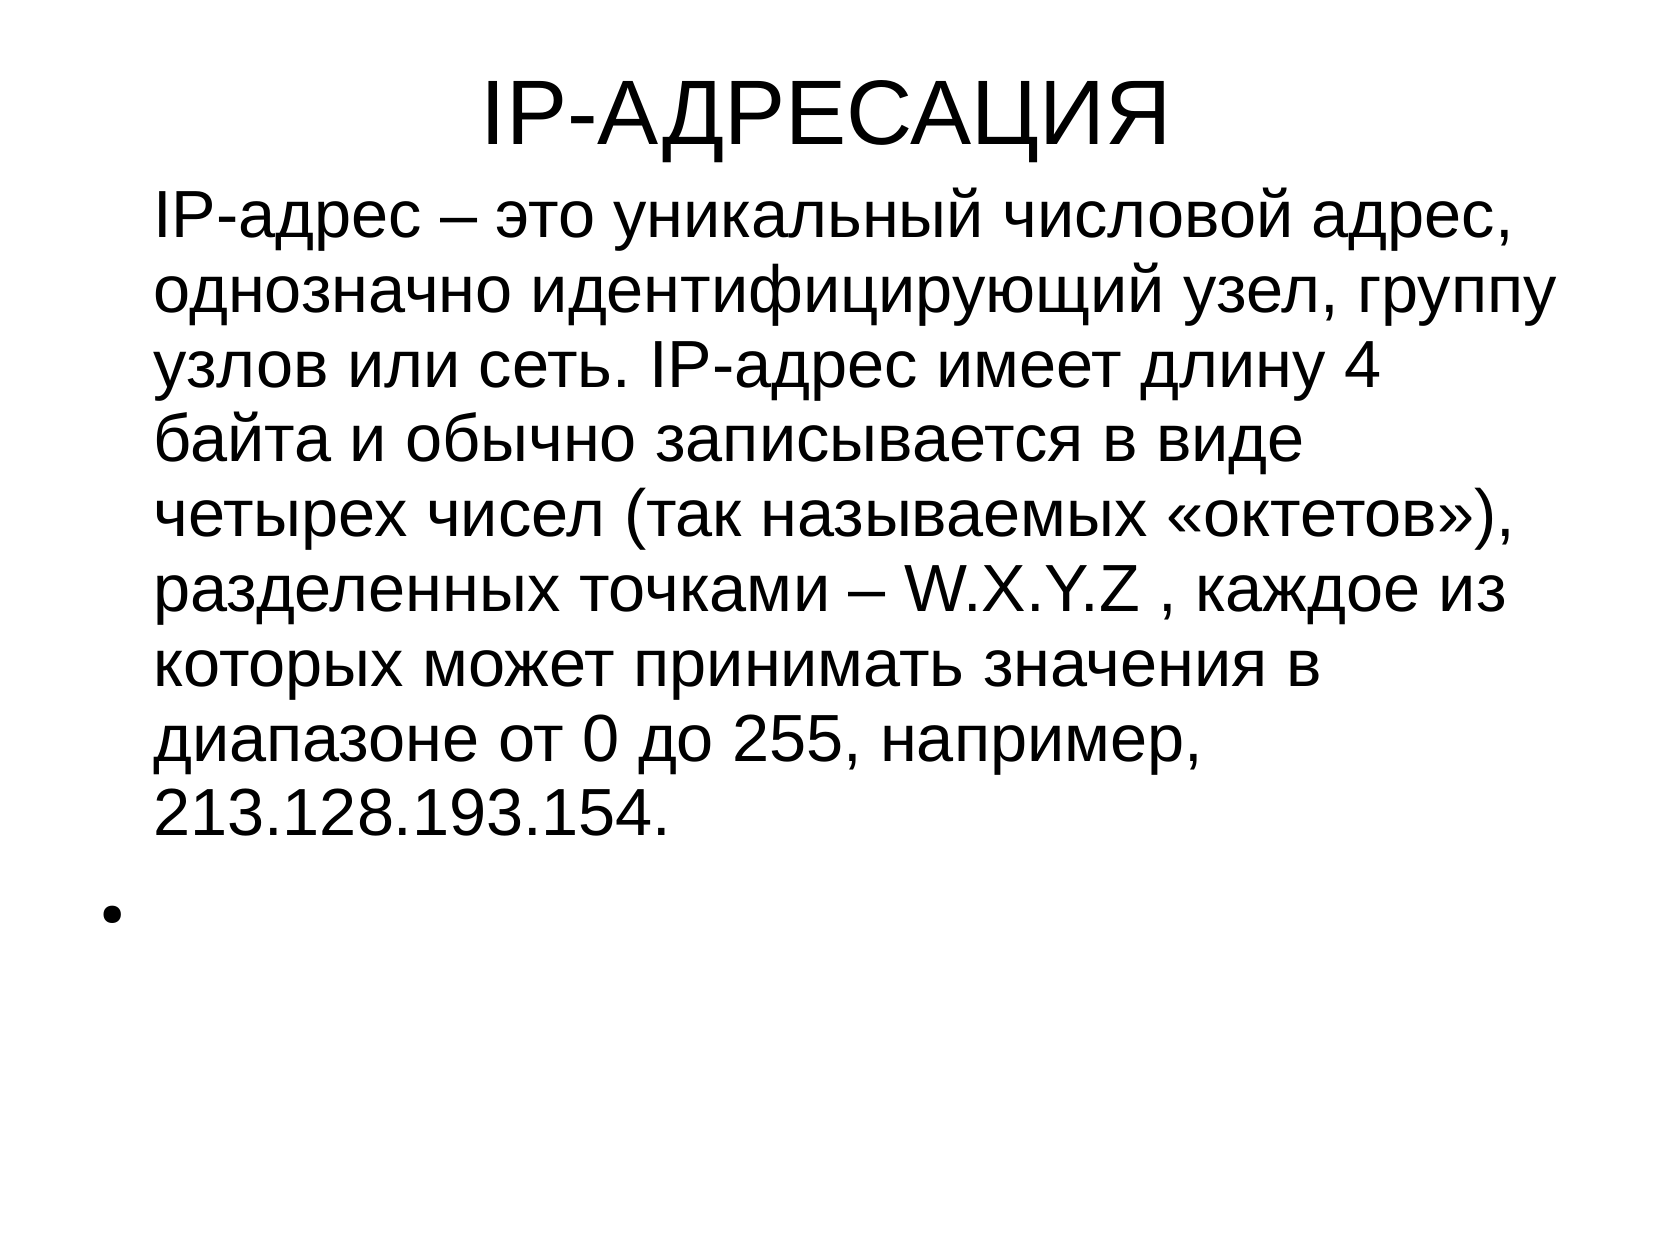

# IP-АДРЕСАЦИЯ
IP-адрес – это уникальный числовой адрес, однозначно идентифицирующий узел, группу узлов или сеть. IP-адрес имеет длину 4 байта и обычно записывается в виде четырех чисел (так называемых «октетов»), разделенных точками – W.X.Y.Z , каждое из которых может принимать значения в диапазоне от 0 до 255, например, 213.128.193.154.